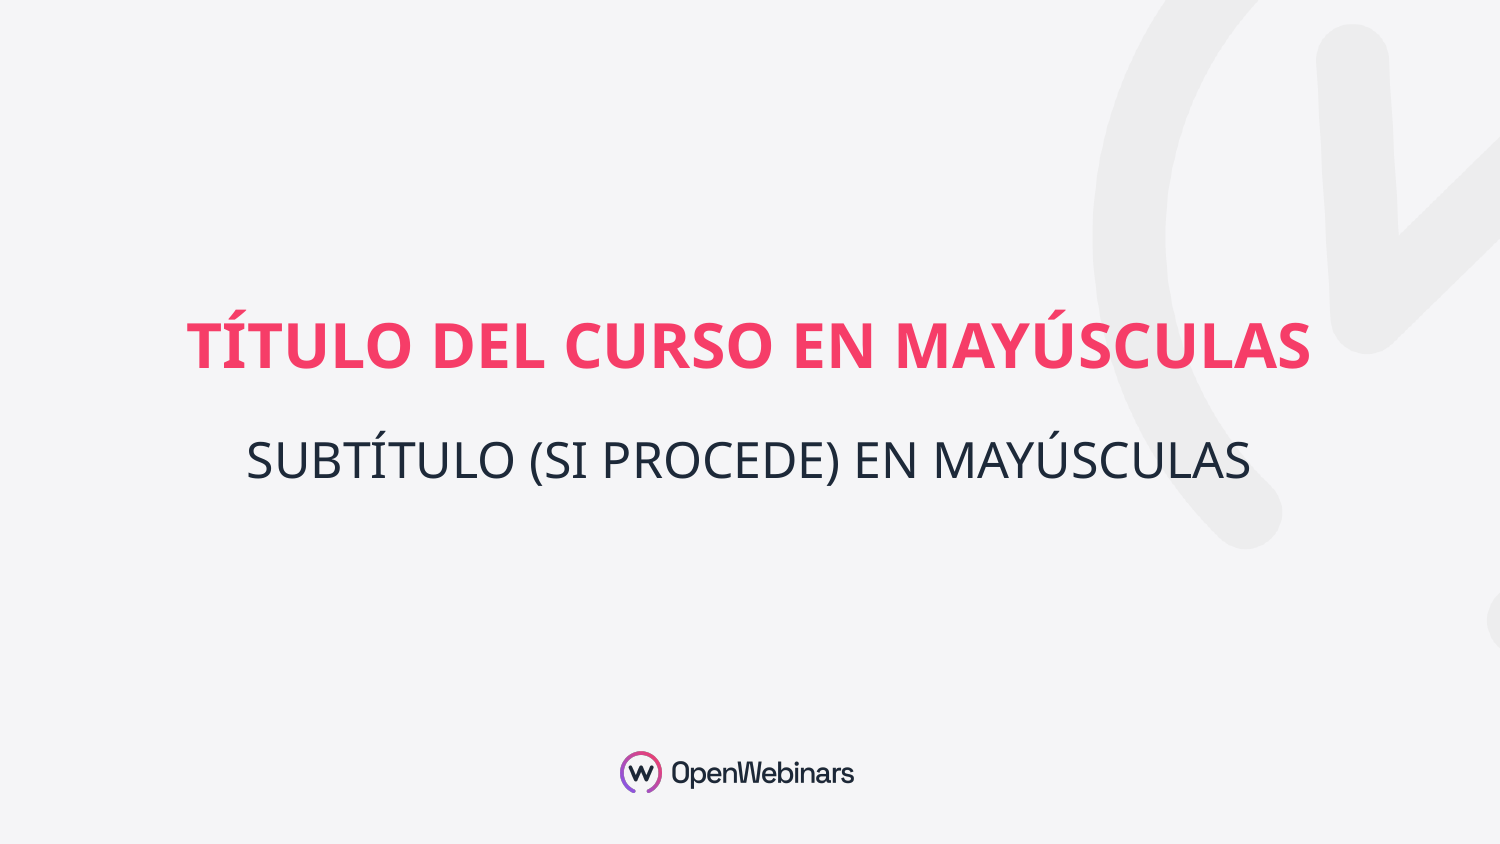

# TÍTULO DEL CURSO EN MAYÚSCULAS
SUBTÍTULO (SI PROCEDE) EN MAYÚSCULAS